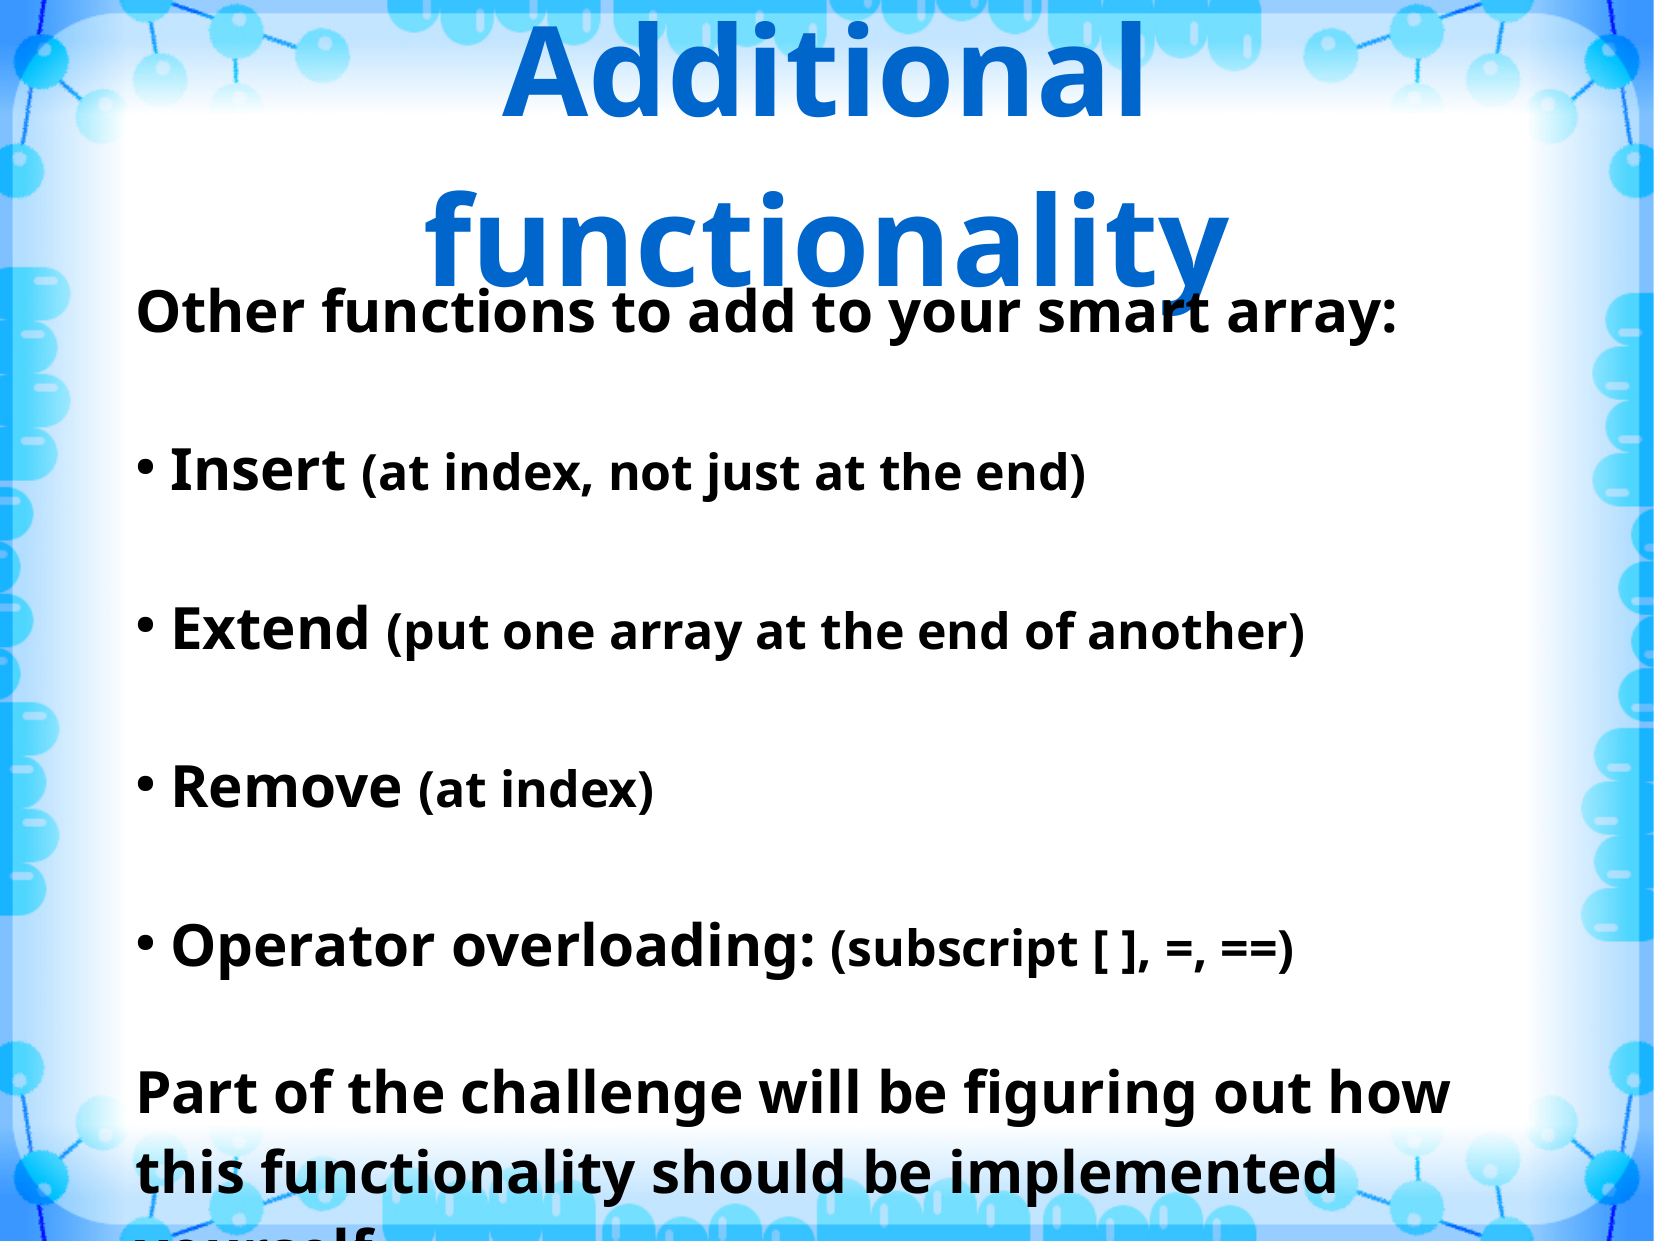

# Additional functionality
Other functions to add to your smart array:
Insert (at index, not just at the end)
Extend (put one array at the end of another)
Remove (at index)
Operator overloading: (subscript [ ], =, ==)
Part of the challenge will be figuring out how this functionality should be implemented yourself.